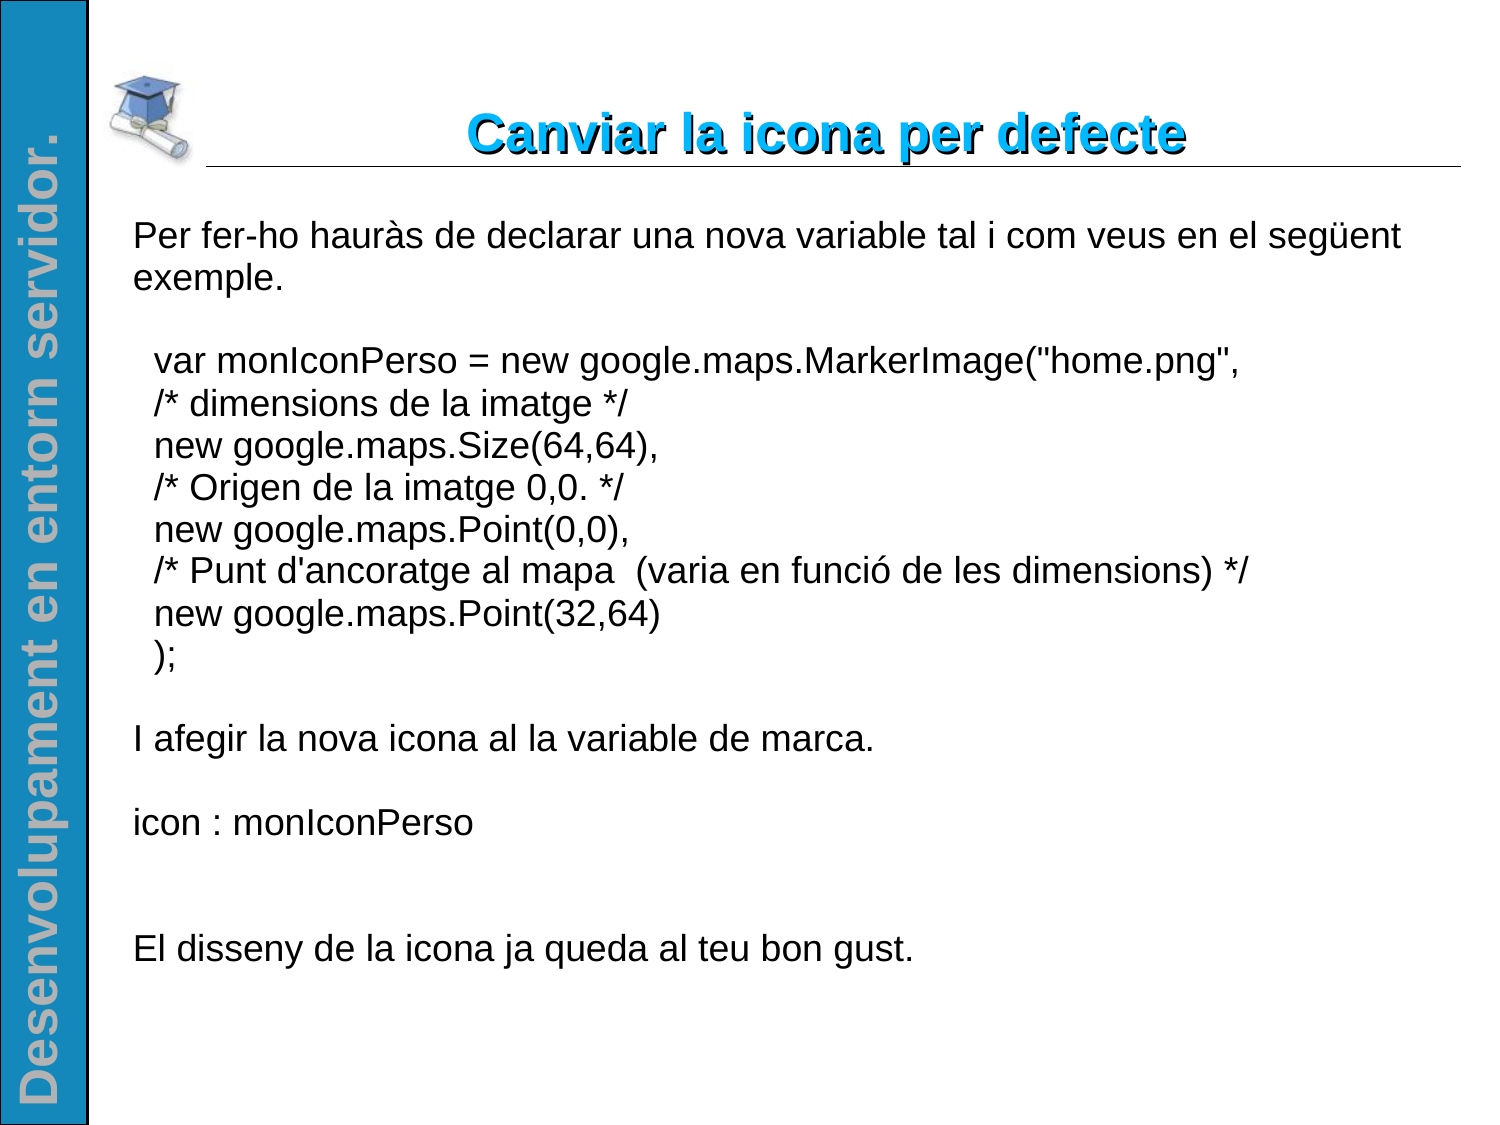

# Canviar la icona per defecte
Per fer-ho hauràs de declarar una nova variable tal i com veus en el següent exemple.
 var monIconPerso = new google.maps.MarkerImage("home.png",
 /* dimensions de la imatge */
 new google.maps.Size(64,64),
 /* Origen de la imatge 0,0. */
 new google.maps.Point(0,0),
 /* Punt d'ancoratge al mapa (varia en funció de les dimensions) */
 new google.maps.Point(32,64)
 );
I afegir la nova icona al la variable de marca.
icon : monIconPerso
El disseny de la icona ja queda al teu bon gust.